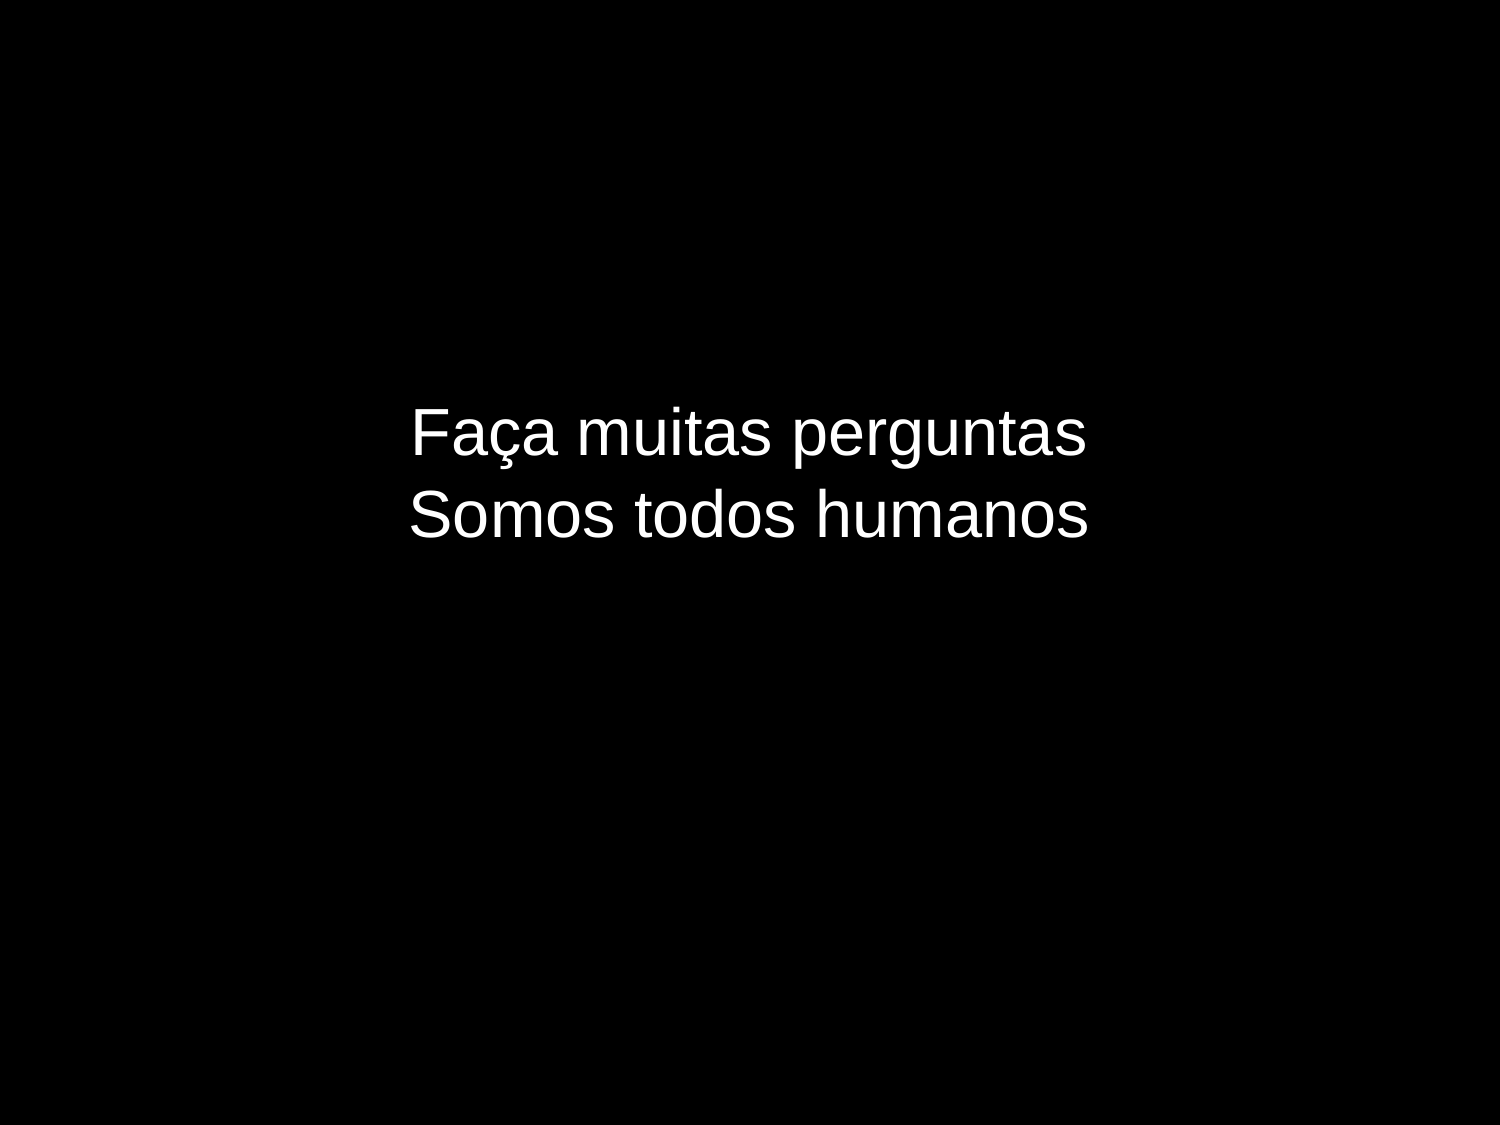

# Faça muitas perguntas
Somos todos humanos